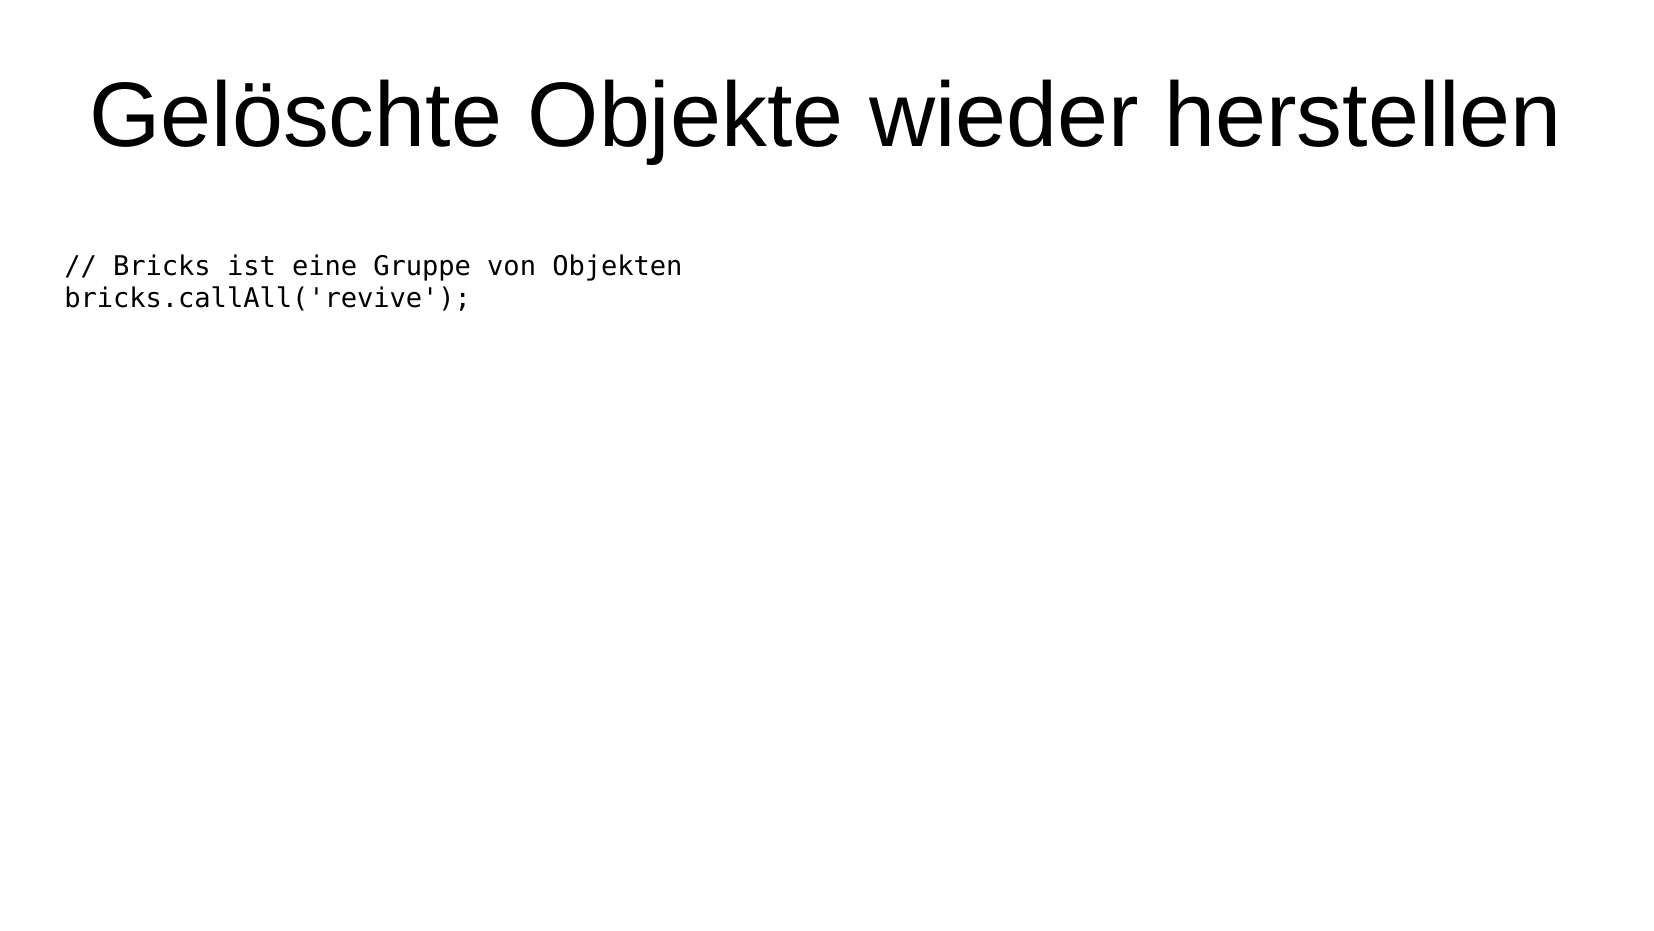

# Gelöschte Objekte wieder herstellen
// Bricks ist eine Gruppe von Objekten
bricks.callAll('revive');